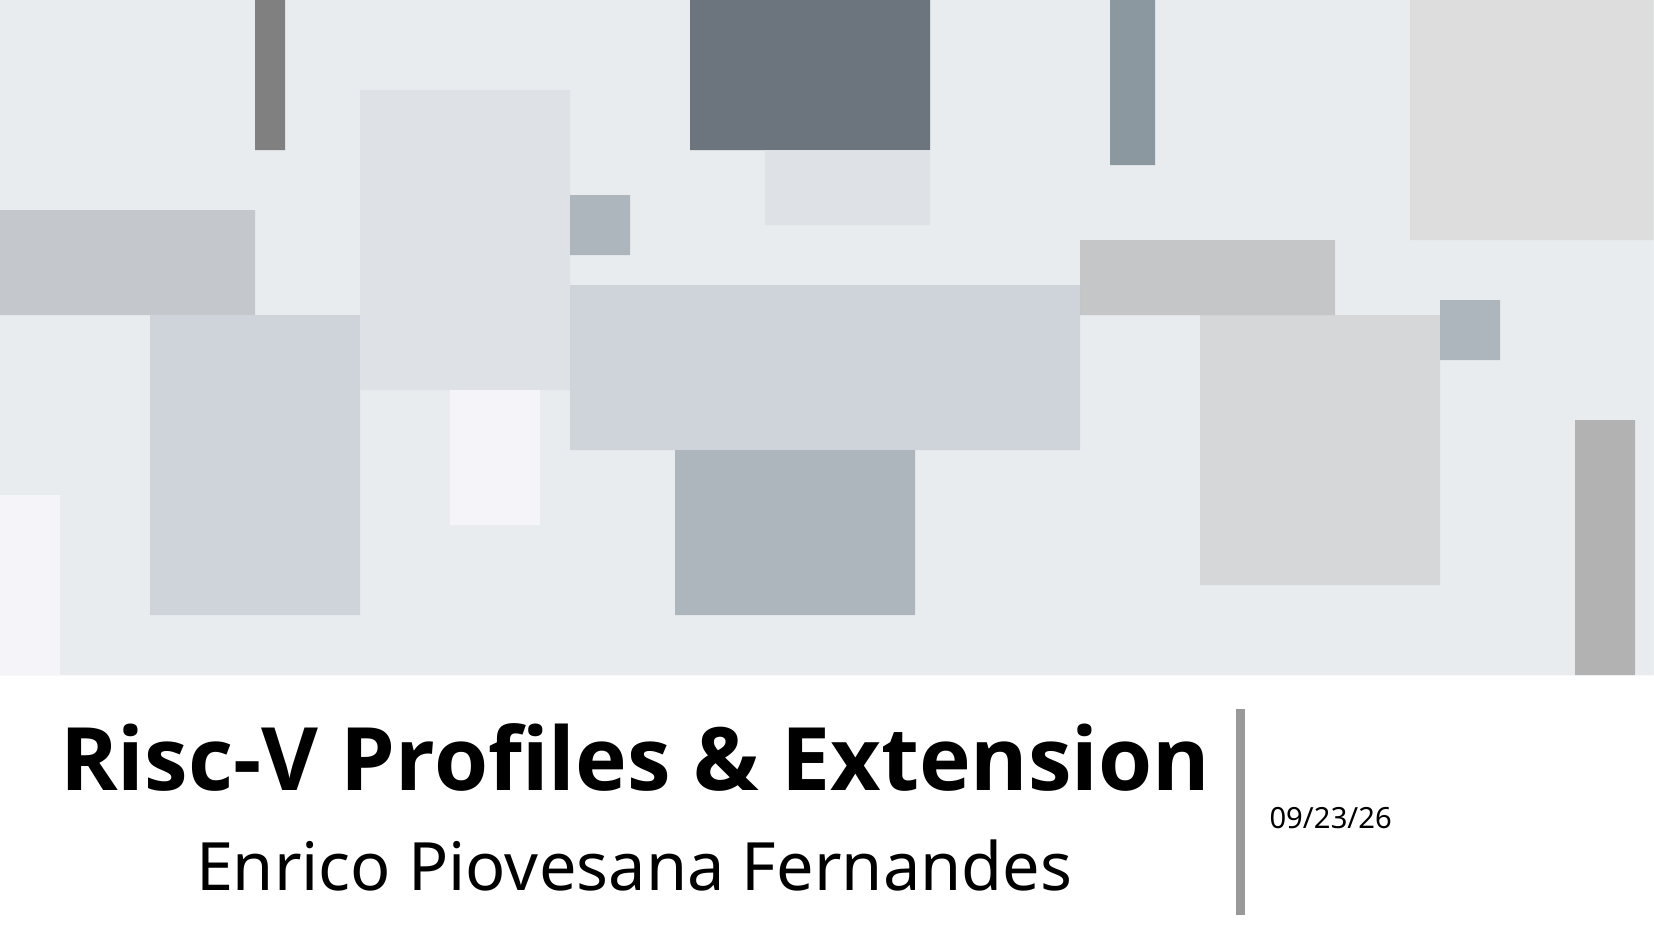

# Risc-V Profiles & Extension
Enrico Piovesana Fernandes